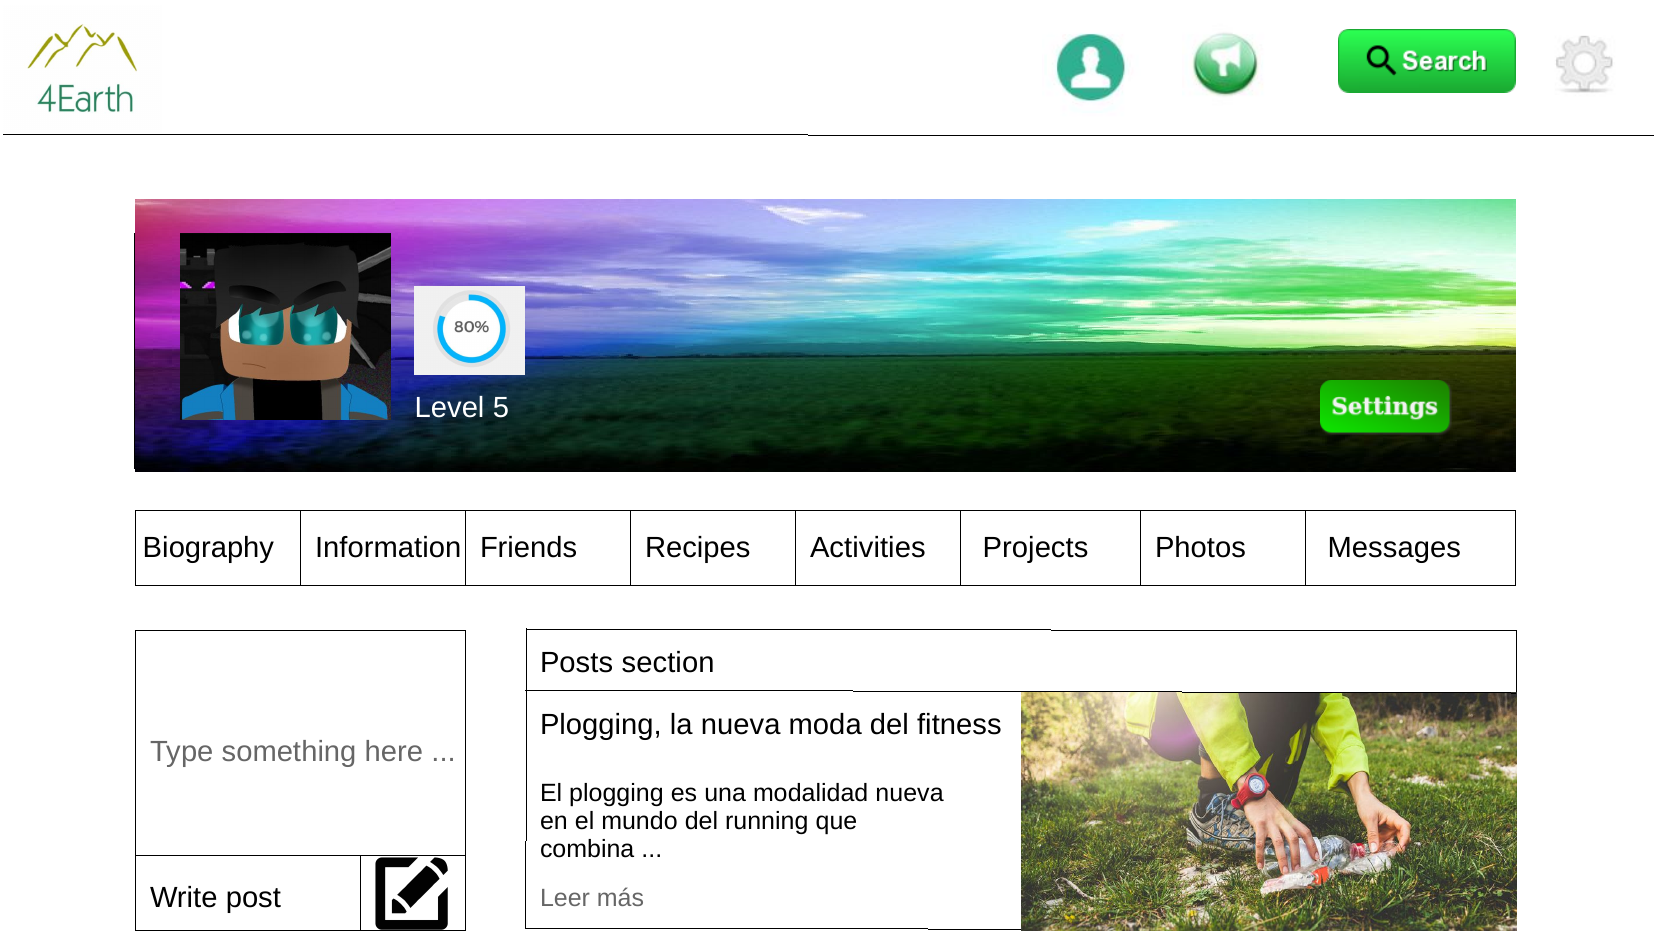

Level 5
Biography
Information
Friends
Recipes
Activities
Projects
Photos
Messages
Posts section
Plogging, la nueva moda del fitness
Type something here ...
El plogging es una modalidad nueva en el mundo del running que combina ...
“It is said that “King’s road” is the most dangerous hiking in south of Europe (Spain)”
# “In 2050 there will be more plastic than fish in the oceans”
Leer más
Write post